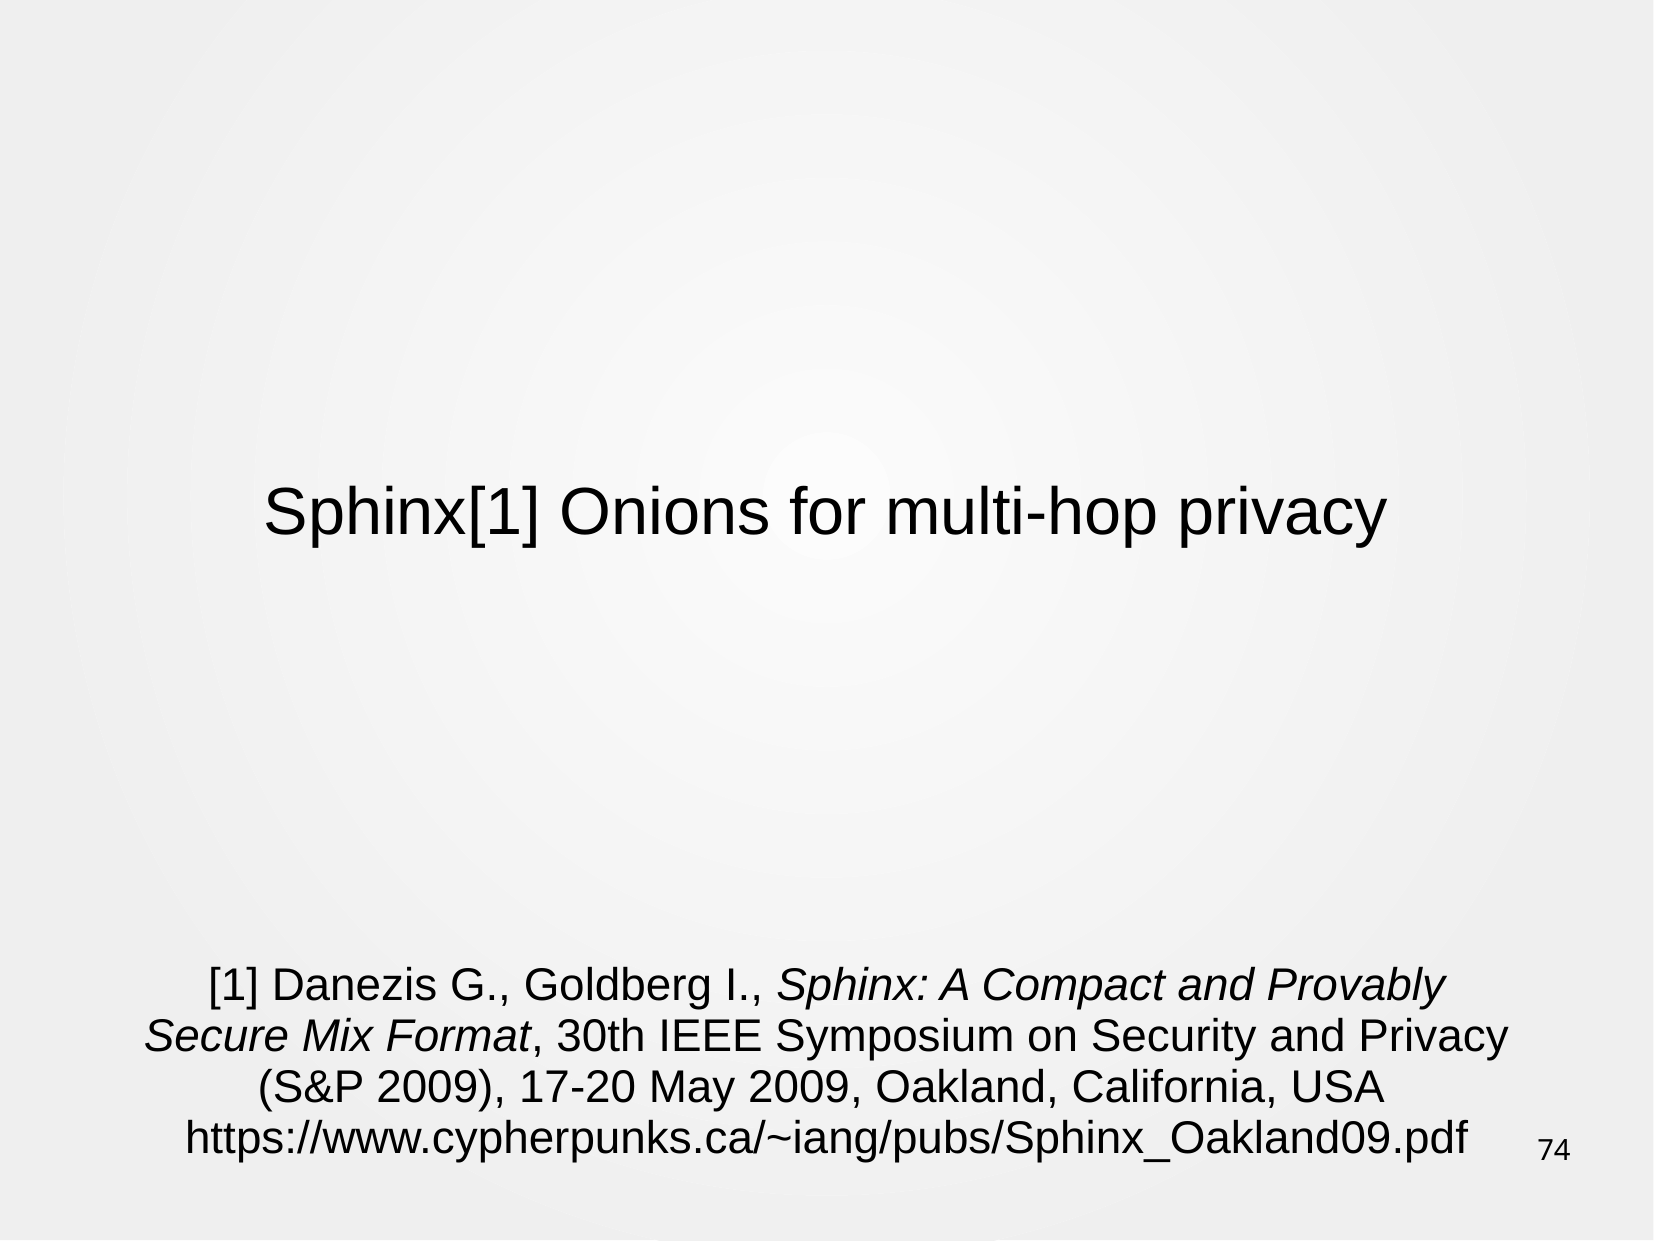

Sphinx[1] Onions for multi-hop privacy
[1] Danezis G., Goldberg I., Sphinx: A Compact and Provably Secure Mix Format, 30th IEEE Symposium on Security and Privacy (S&P 2009), 17-20 May 2009, Oakland, California, USA https://www.cypherpunks.ca/~iang/pubs/Sphinx_Oakland09.pdf
74